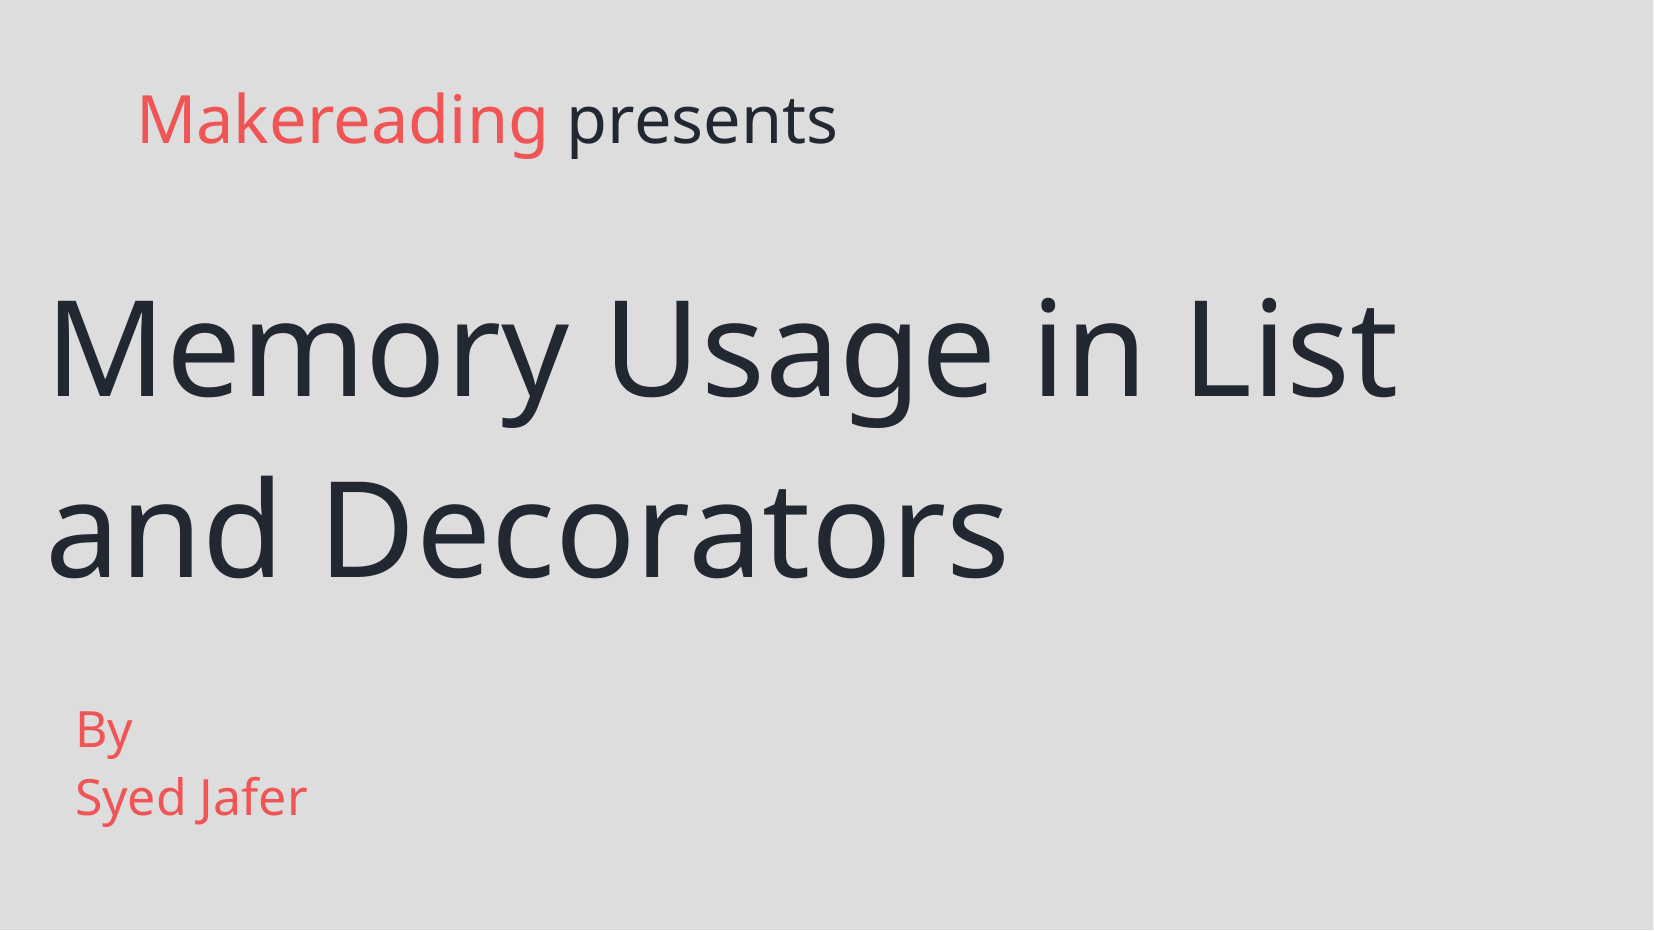

# Makereading presents
Memory Usage in List and Decorators
By
Syed Jafer